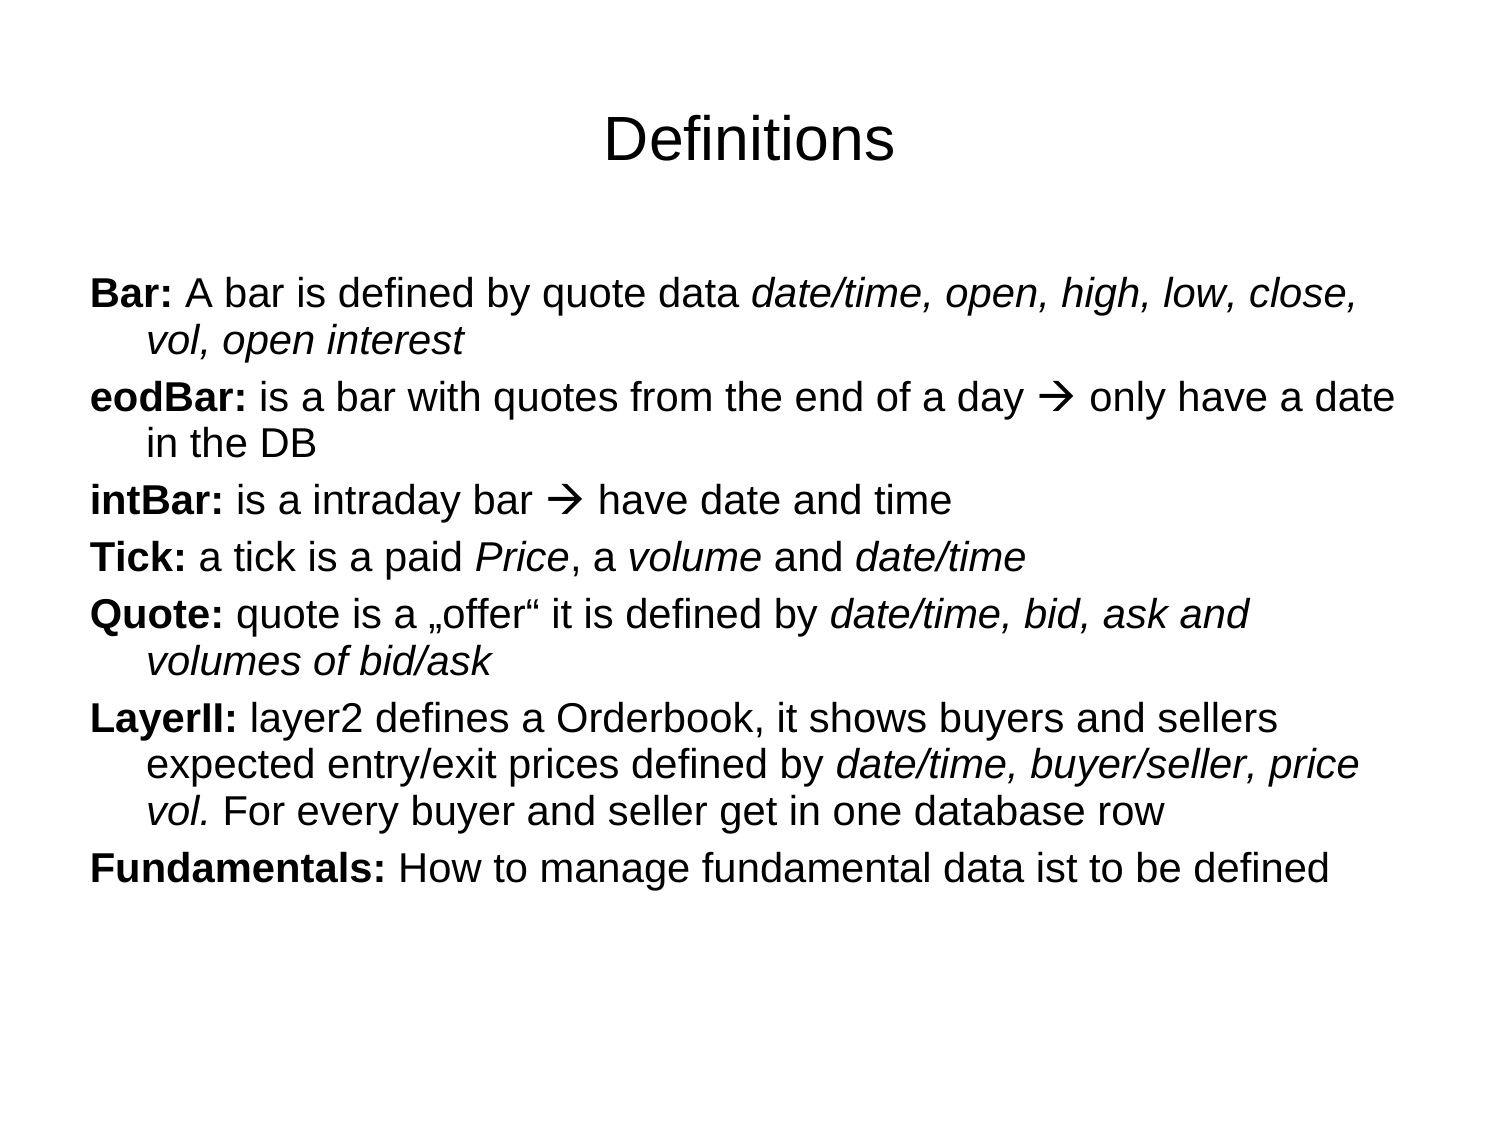

# Definitions
Bar: A bar is defined by quote data date/time, open, high, low, close, vol, open interest
eodBar: is a bar with quotes from the end of a day  only have a date in the DB
intBar: is a intraday bar  have date and time
Tick: a tick is a paid Price, a volume and date/time
Quote: quote is a „offer“ it is defined by date/time, bid, ask and volumes of bid/ask
LayerII: layer2 defines a Orderbook, it shows buyers and sellers expected entry/exit prices defined by date/time, buyer/seller, price vol. For every buyer and seller get in one database row
Fundamentals: How to manage fundamental data ist to be defined